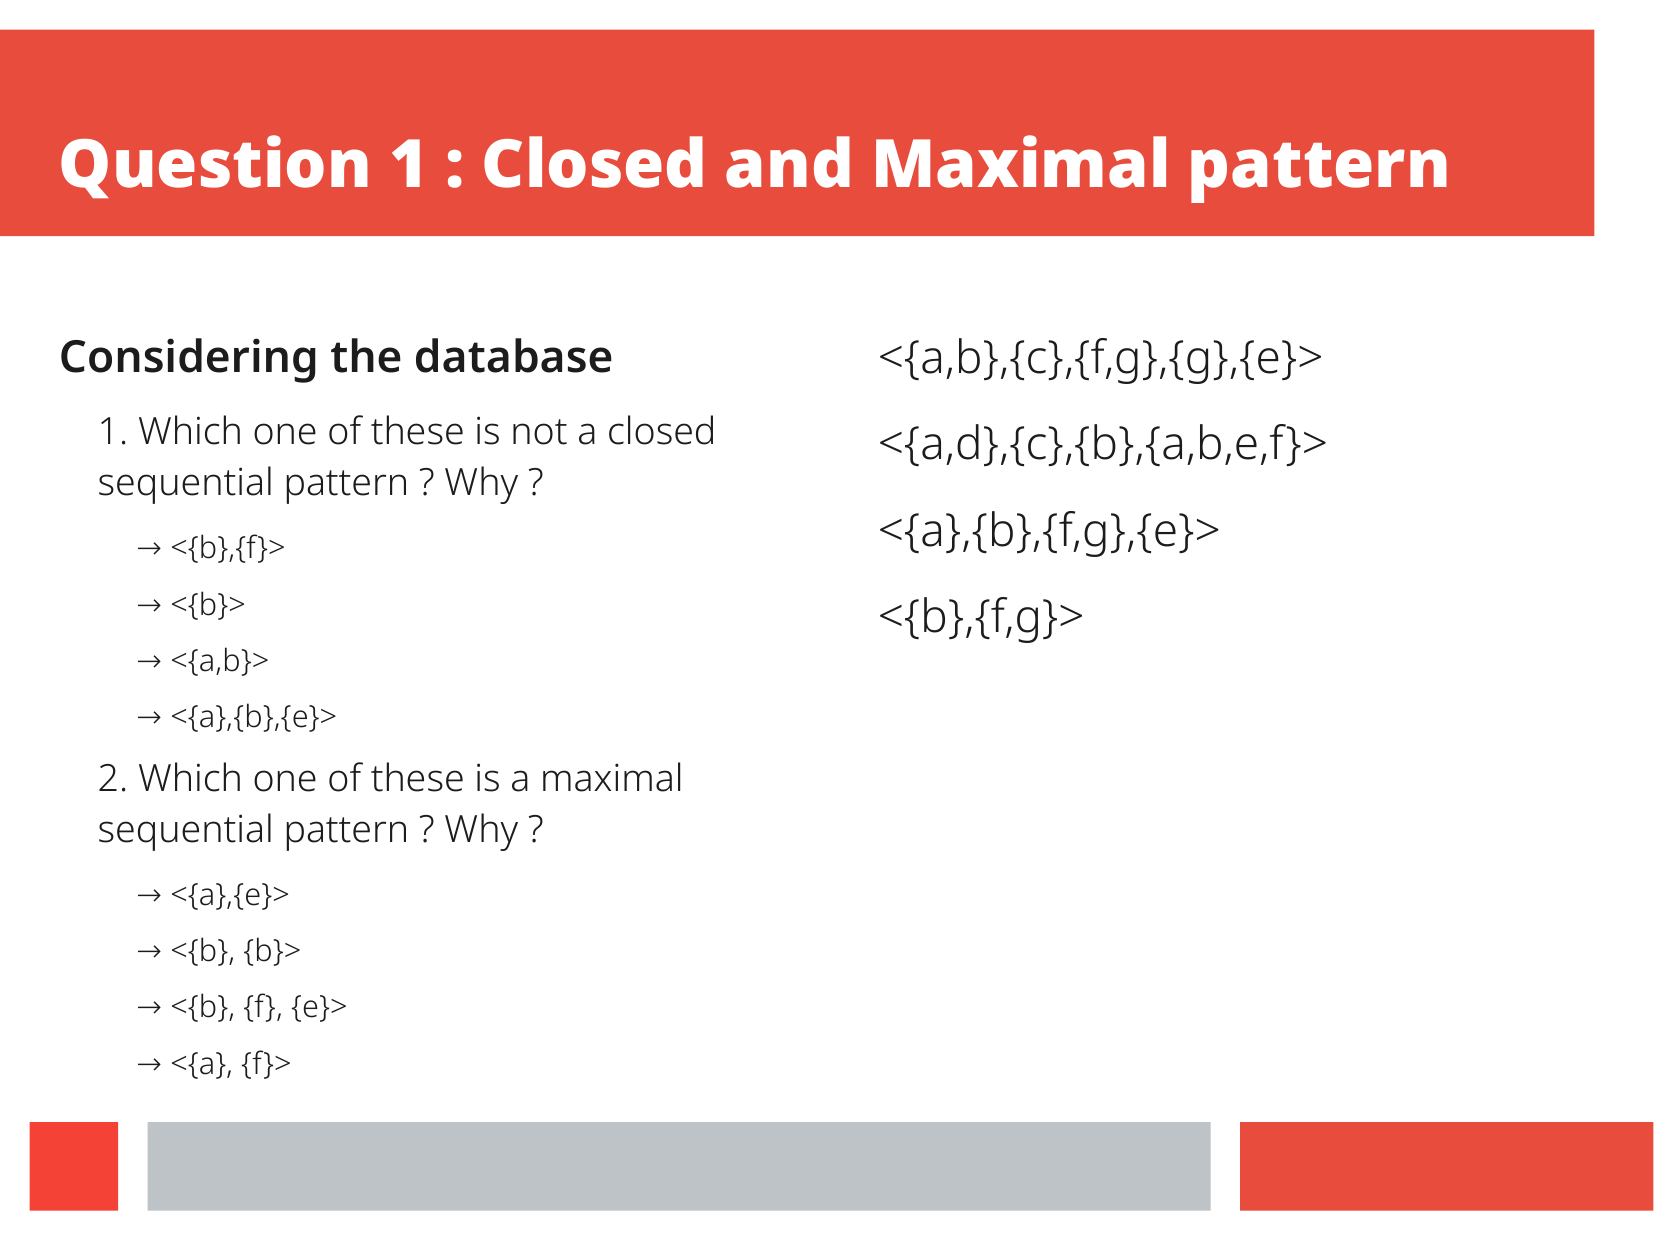

# Question 1 : Closed and Maximal pattern
Considering the database
1. Which one of these is not a closed sequential pattern ? Why ?
→ <{b},{f}>
→ <{b}>
→ <{a,b}>
→ <{a},{b},{e}>
2. Which one of these is a maximal sequential pattern ? Why ?
→ <{a},{e}>
→ <{b}, {b}>
→ <{b}, {f}, {e}>
→ <{a}, {f}>
<{a,b},{c},{f,g},{g},{e}>
<{a,d},{c},{b},{a,b,e,f}>
<{a},{b},{f,g},{e}>
<{b},{f,g}>